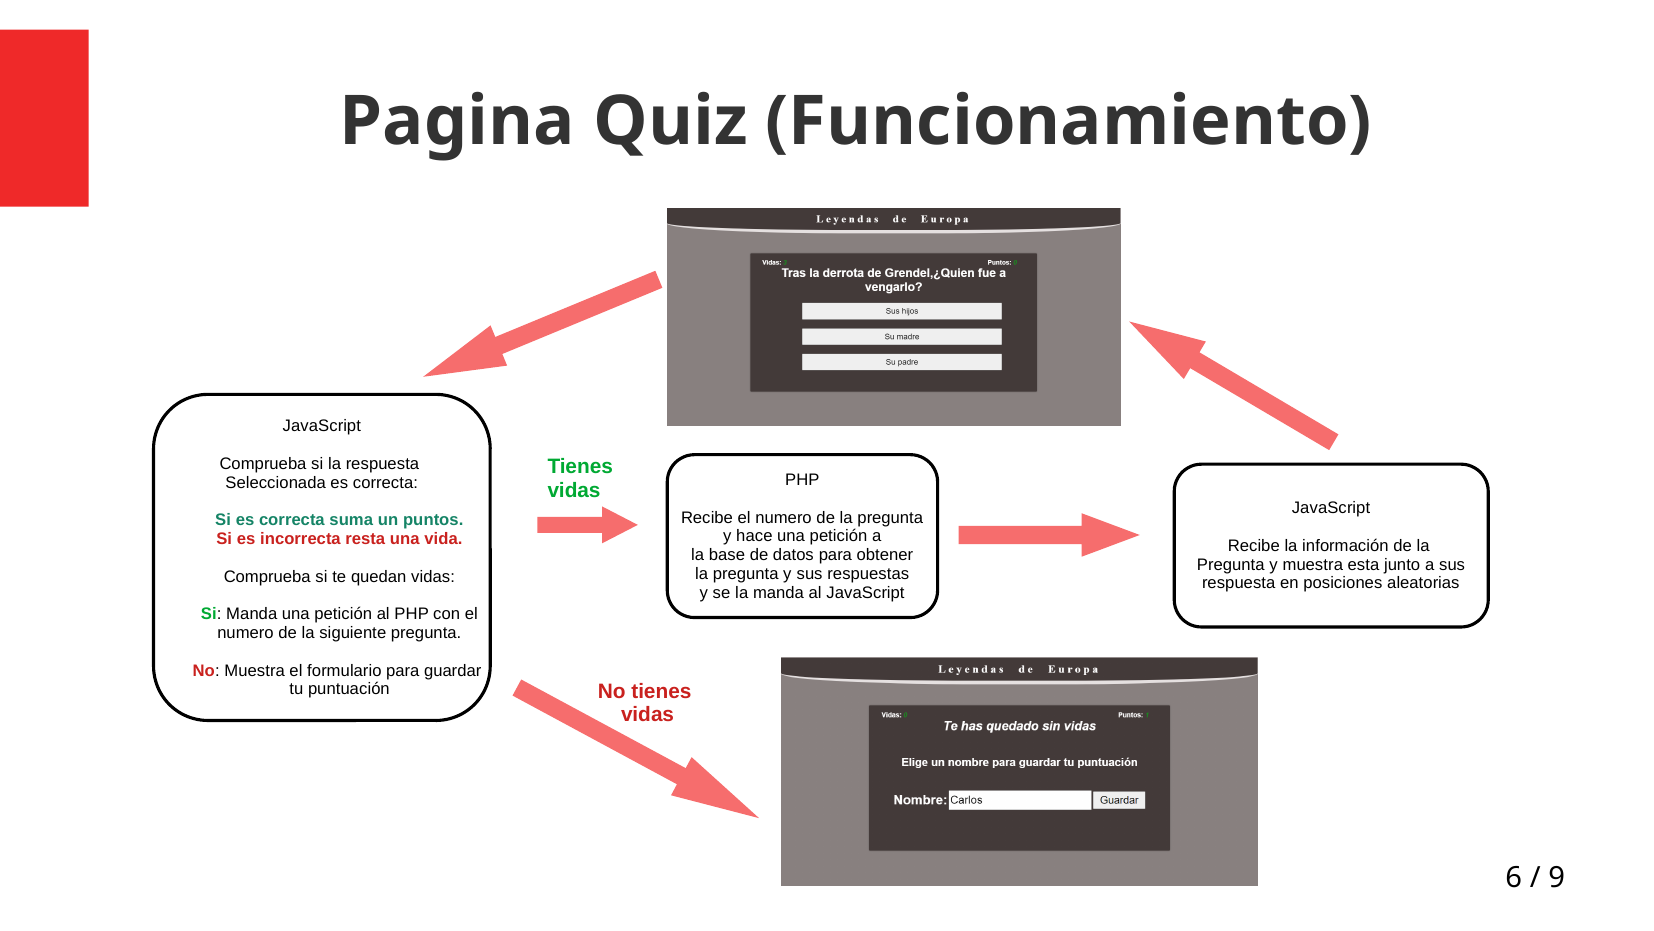

# Pagina Quiz (Funcionamiento)
JavaScript
Comprueba si la respuesta
Seleccionada es correcta:
Si es correcta suma un puntos.
Si es incorrecta resta una vida.
Comprueba si te quedan vidas:
Si: Manda una petición al PHP con el
numero de la siguiente pregunta.
No: Muestra el formulario para guardar
tu puntuación
Tienes
vidas
PHP
Recibe el numero de la pregunta
y hace una petición a
 la base de datos para obtener
la pregunta y sus respuestas
y se la manda al JavaScript
JavaScript
Recibe la información de la
Pregunta y muestra esta junto a sus
respuesta en posiciones aleatorias
No tienes
vidas
6